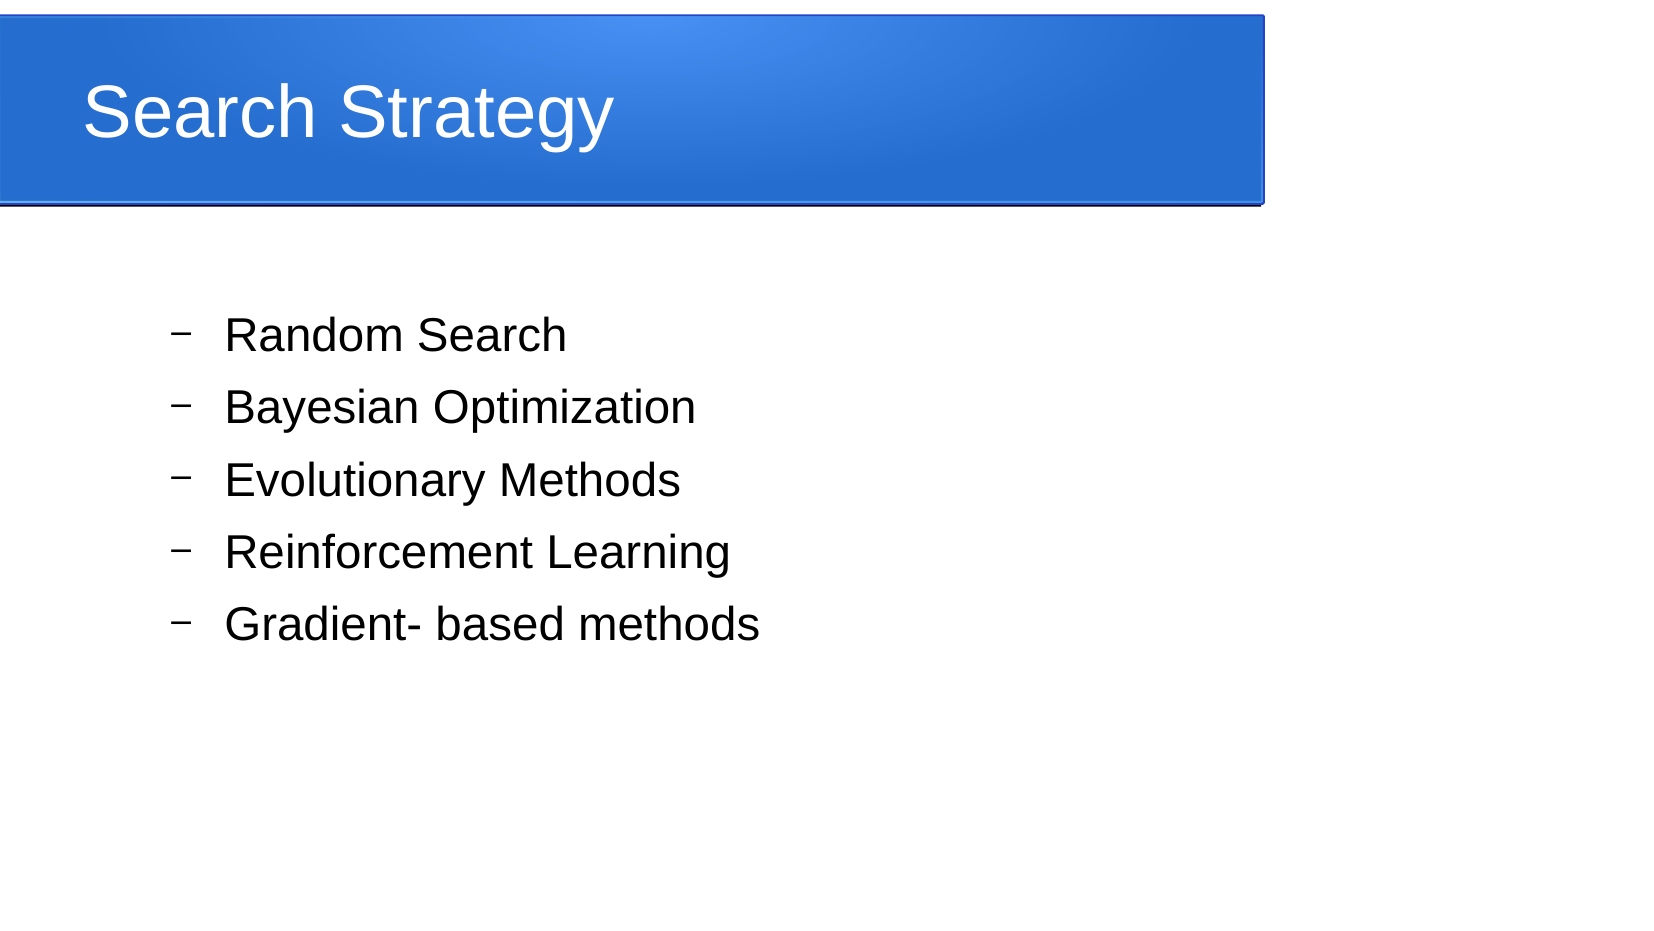

# Search Strategy
Random Search
Bayesian Optimization
Evolutionary Methods
Reinforcement Learning
Gradient- based methods